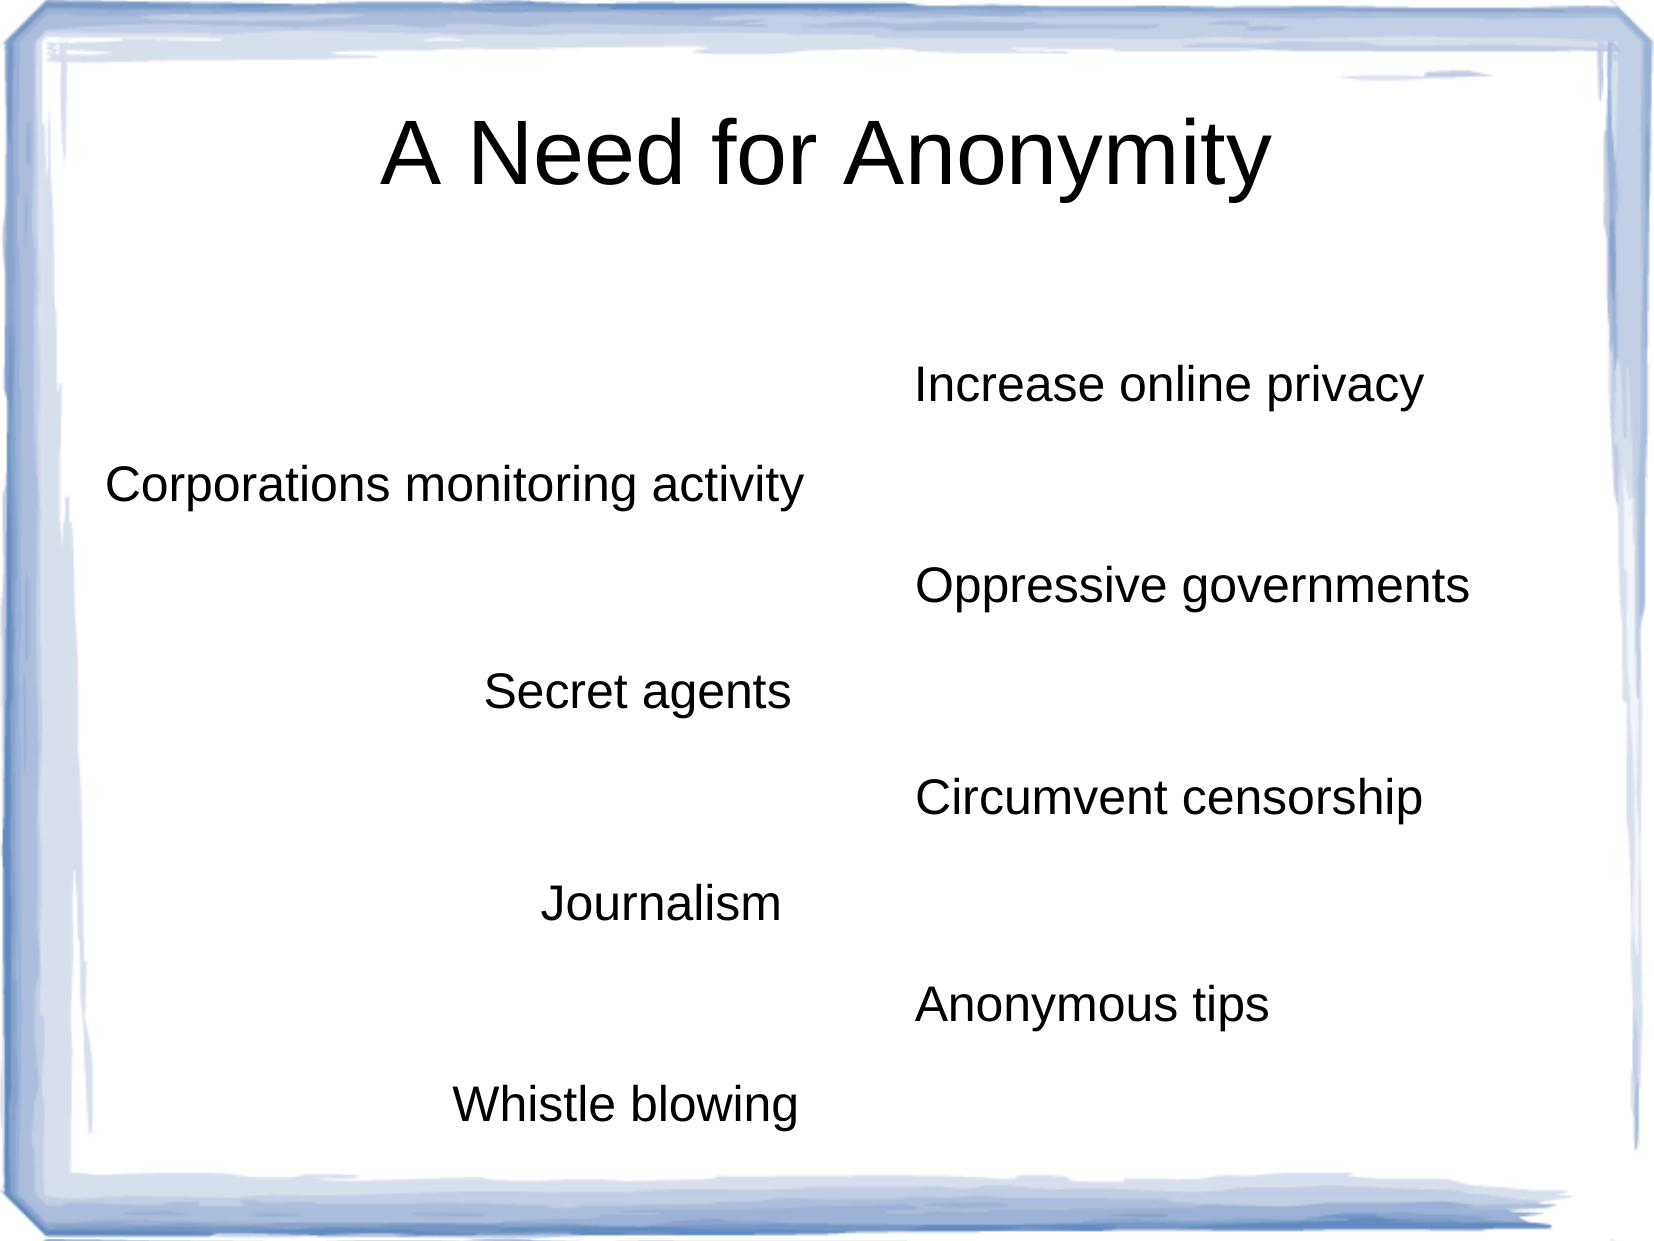

# A Need for Anonymity
Increase online privacy
Corporations monitoring activity
Oppressive governments
Secret agents
Circumvent censorship
Journalism
Anonymous tips
Whistle blowing